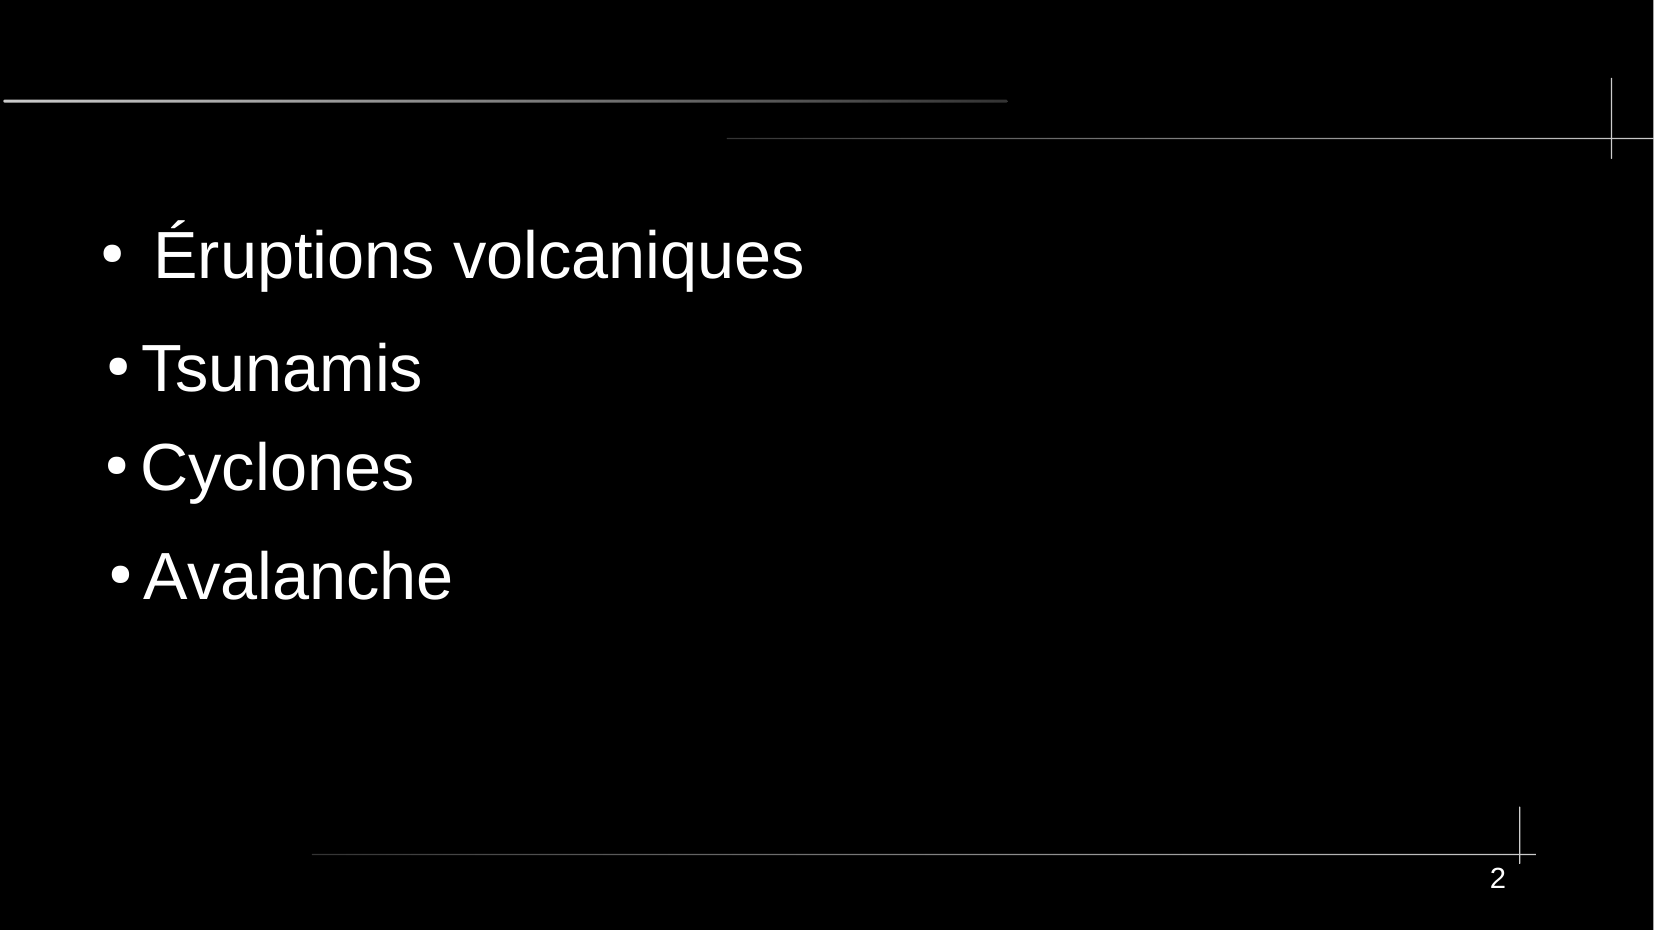

# Éruptions volcaniques
Tsunamis
Cyclones
Avalanche
2